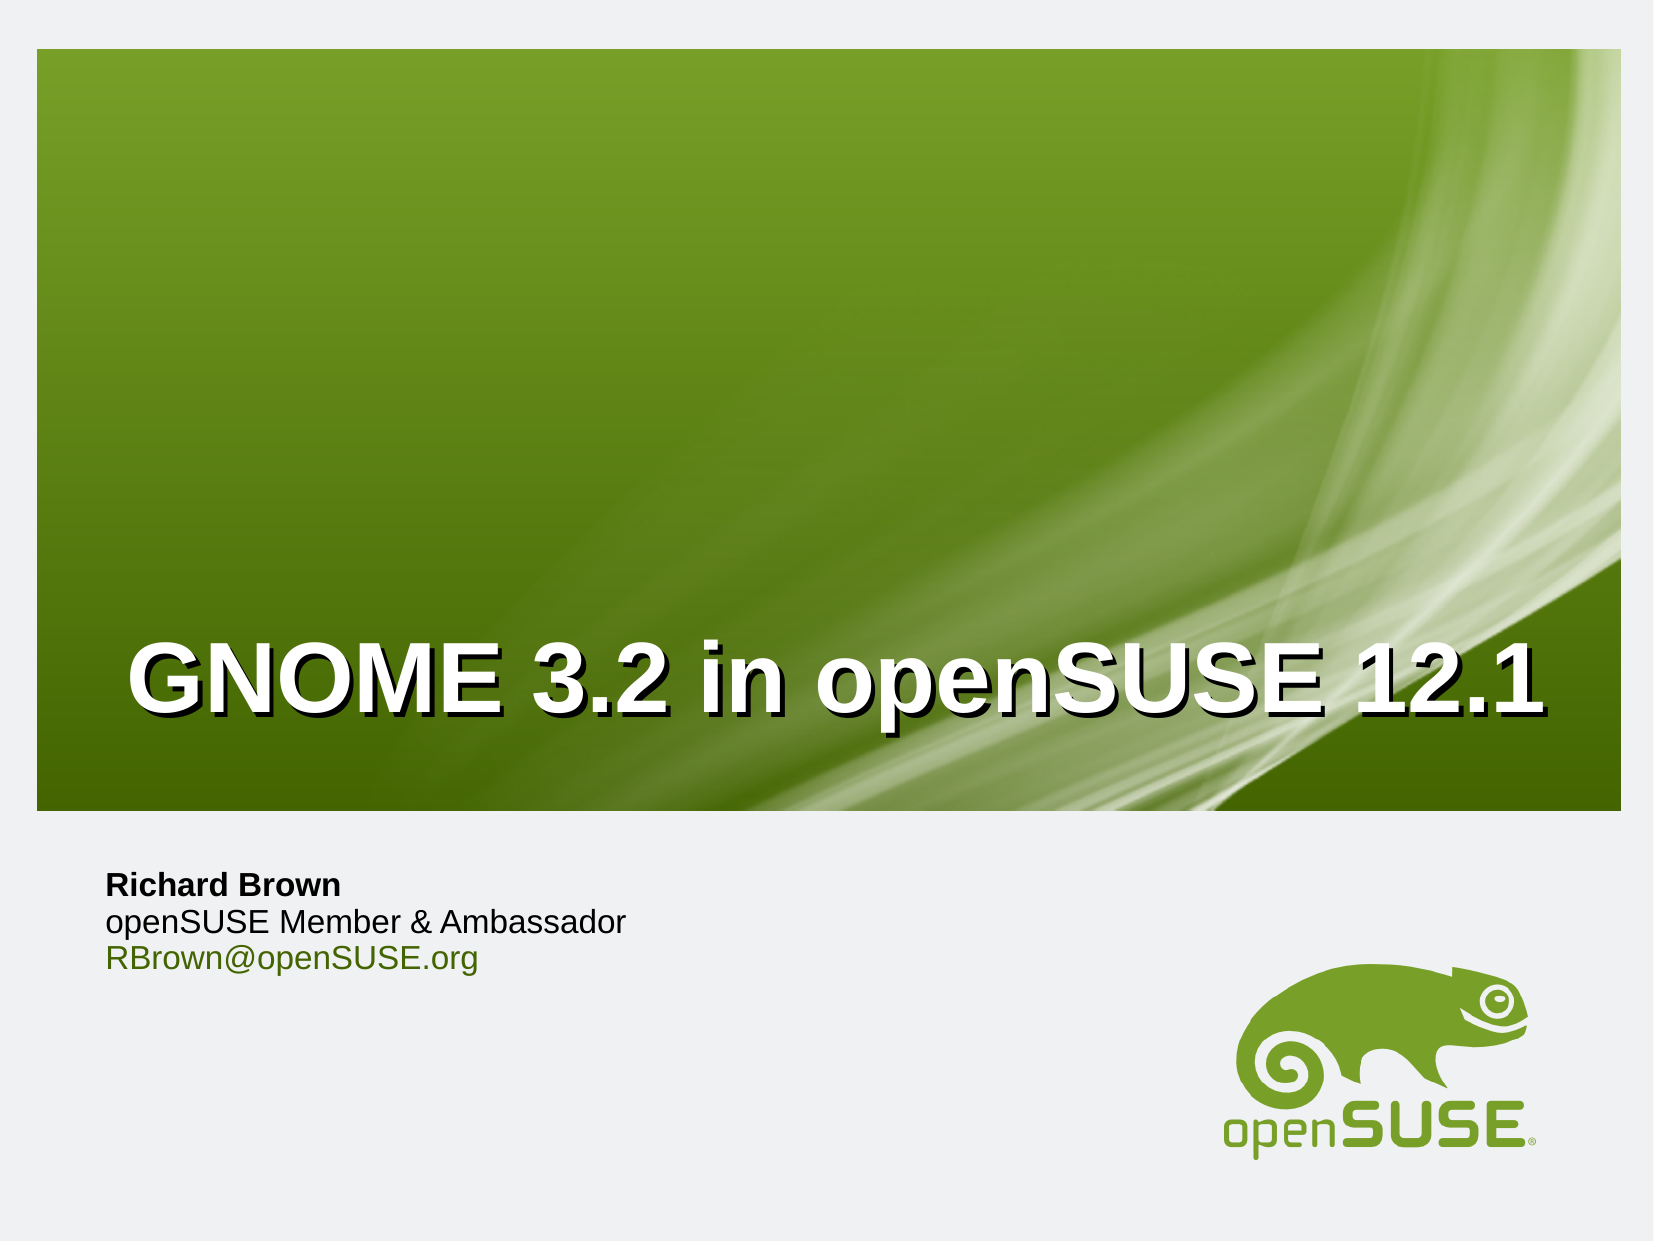

# GNOME 3.2 in openSUSE 12.1
Richard Brown
openSUSE Member & Ambassador
RBrown@openSUSE.org
1